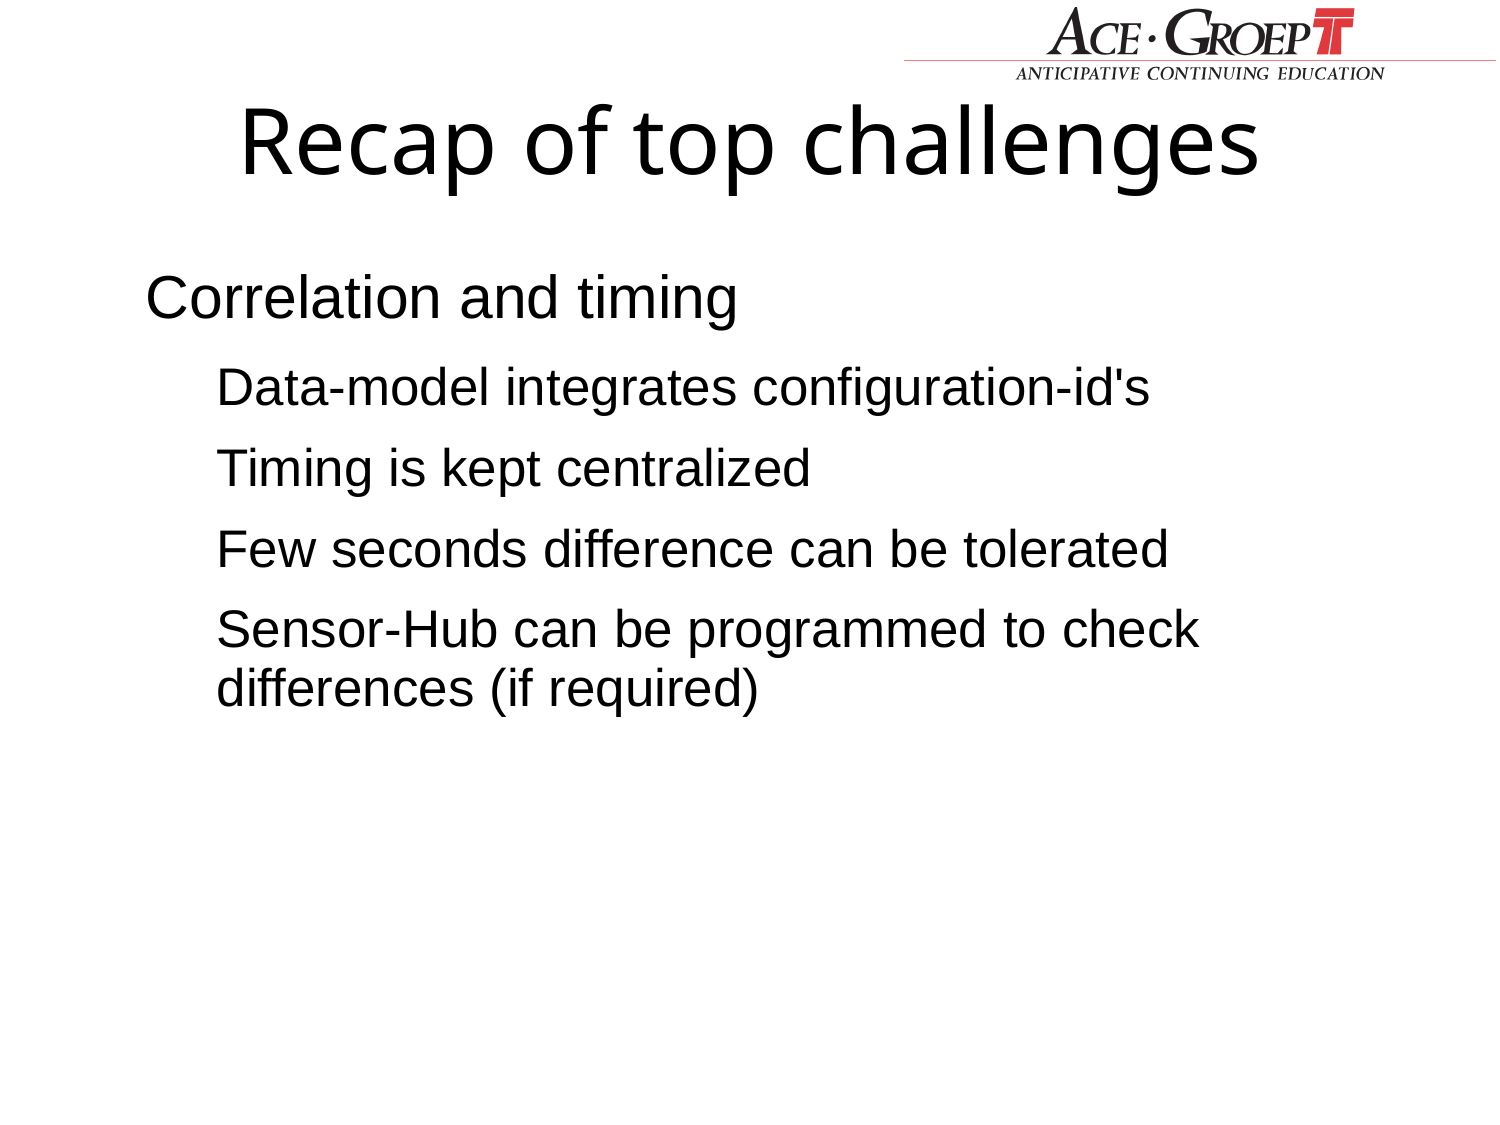

# Recap of top challenges
Correlation and timing
Data-model integrates configuration-id's
Timing is kept centralized
Few seconds difference can be tolerated
Sensor-Hub can be programmed to check differences (if required)